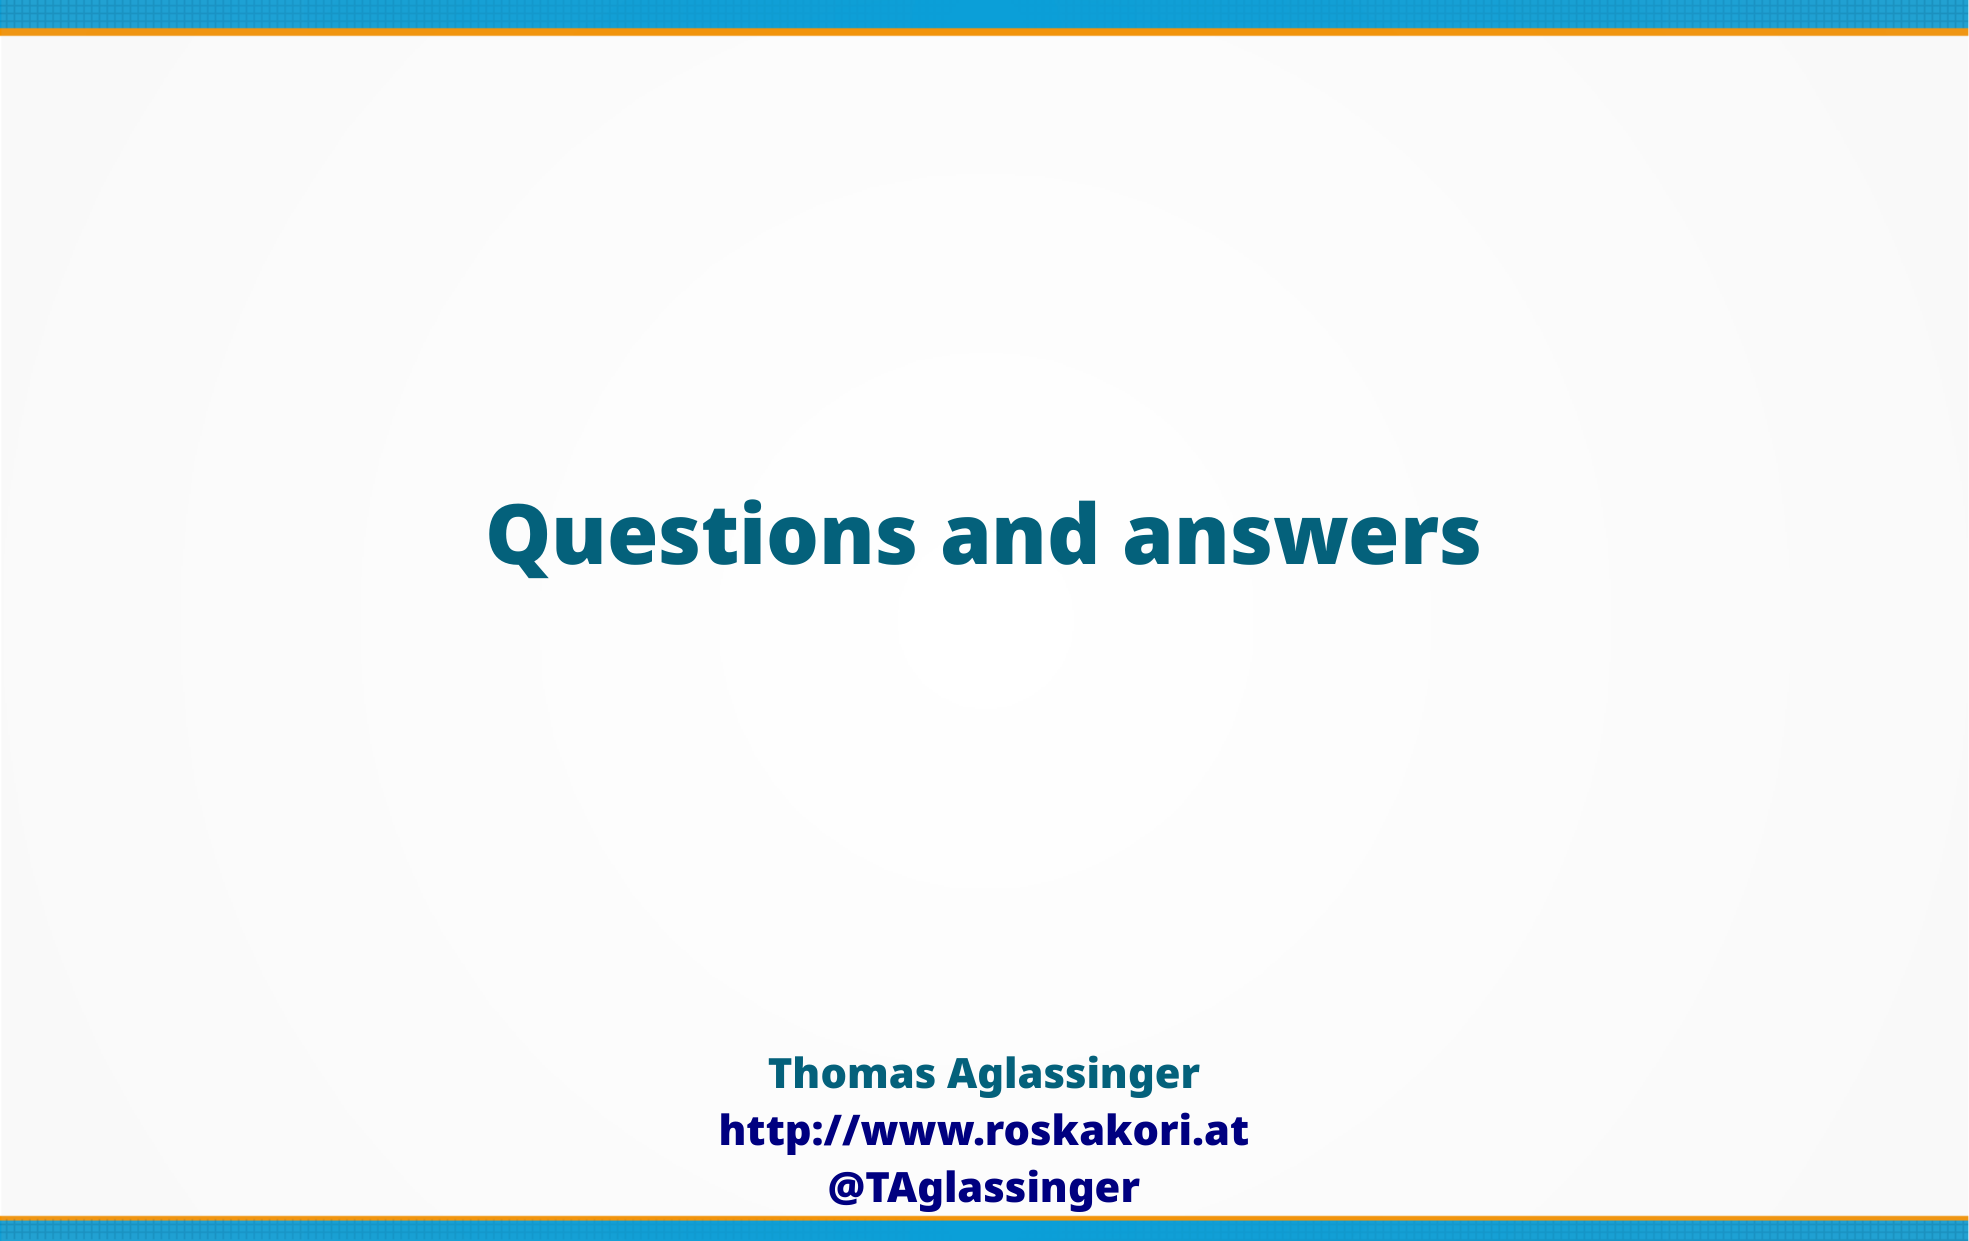

# Questions and answers
Thomas Aglassinger
http://www.roskakori.at
@TAglassinger